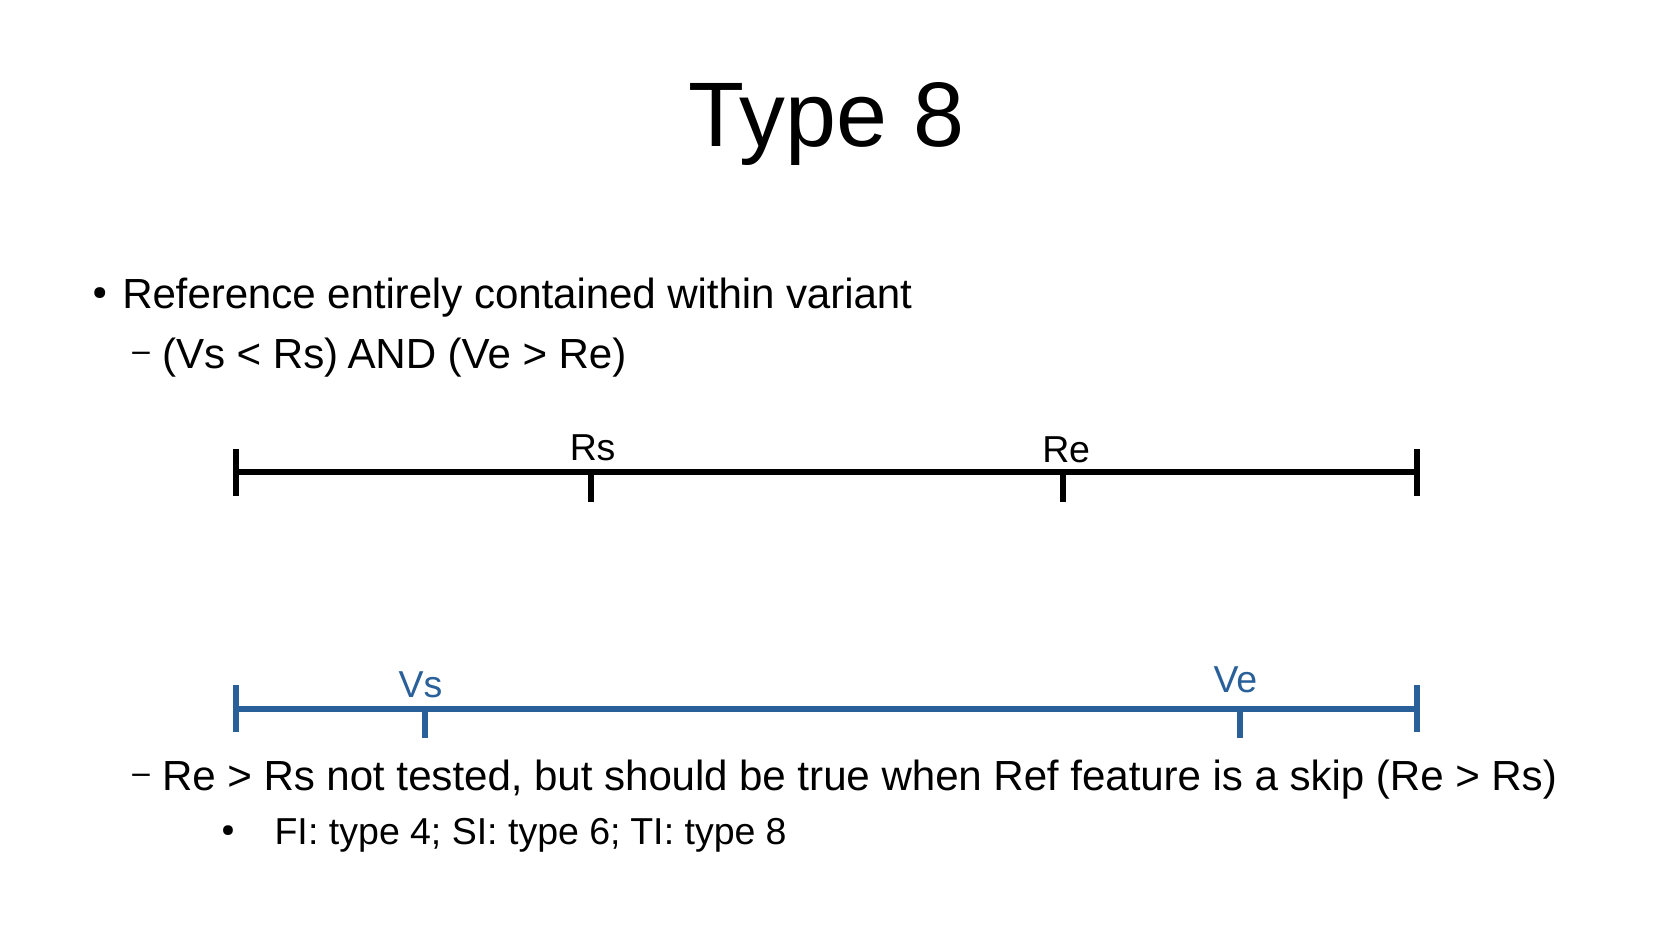

Type 8
# Reference entirely contained within variant
(Vs < Rs) AND (Ve > Re)
Re > Rs not tested, but should be true when Ref feature is a skip (Re > Rs)
Rs
Re
Ve
Vs
FI: type 4; SI: type 6; TI: type 8